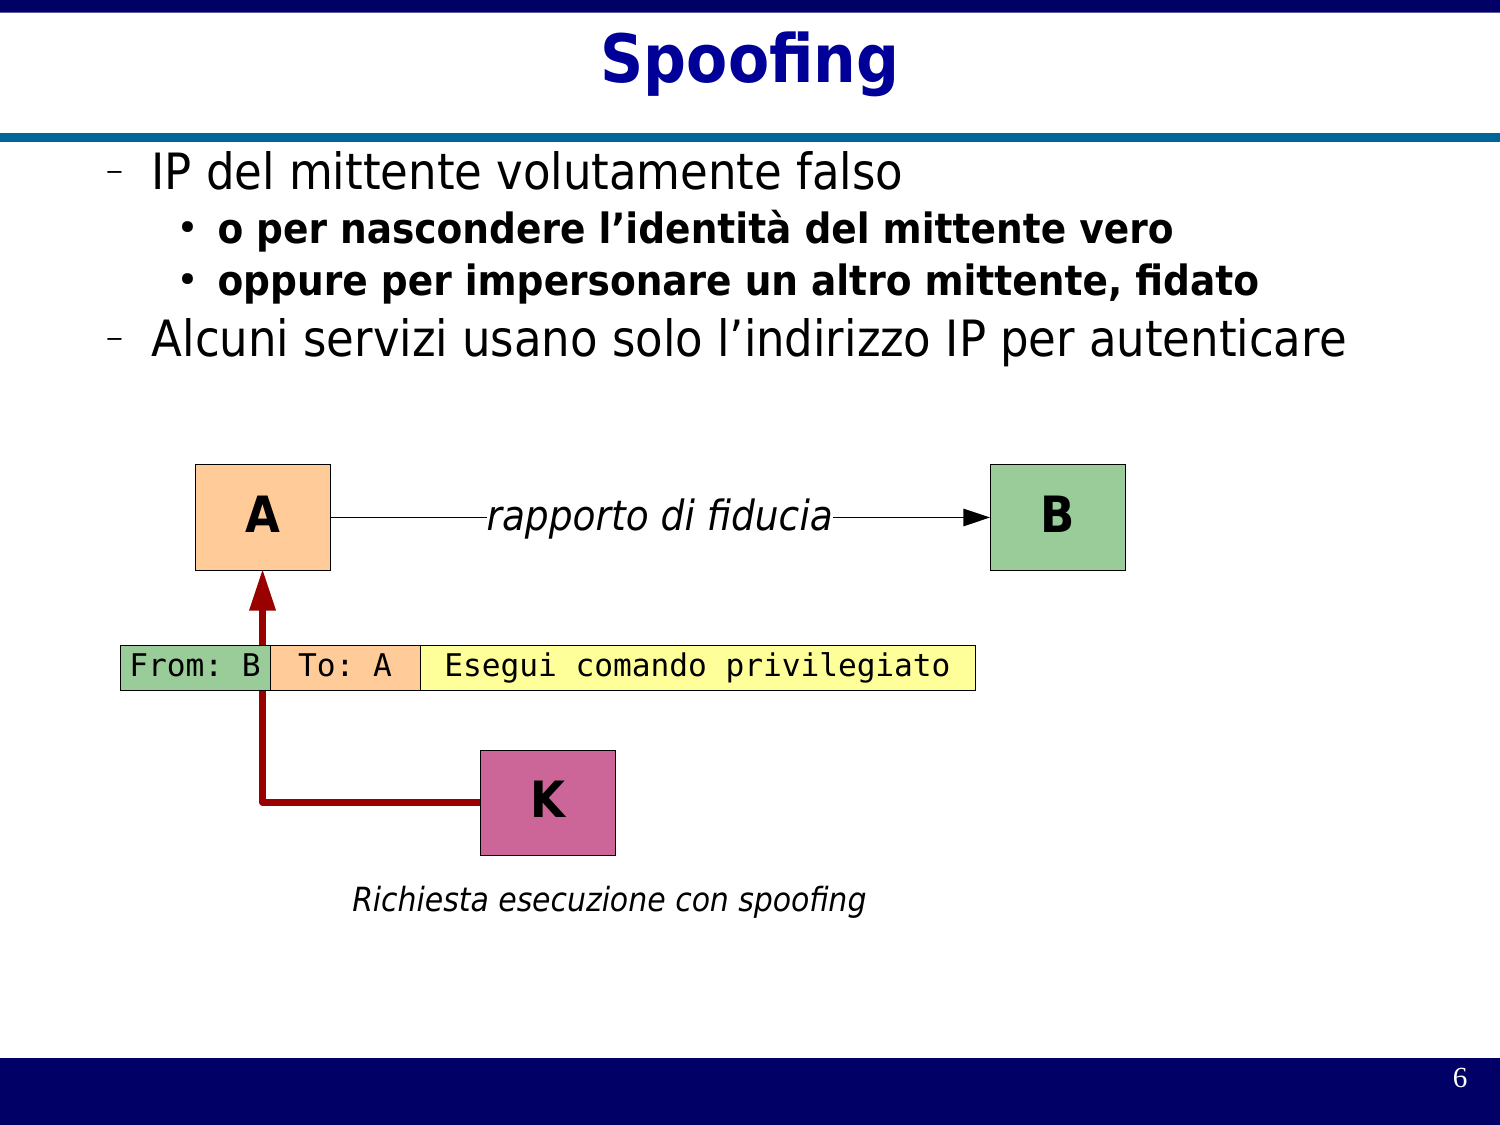

# Spoofing
IP del mittente volutamente falso
o per nascondere l’identità del mittente vero
oppure per impersonare un altro mittente, fidato
Alcuni servizi usano solo l’indirizzo IP per autenticare
A
B
From: B
To: A
Esegui comando privilegiato
K
Richiesta esecuzione con spoofing